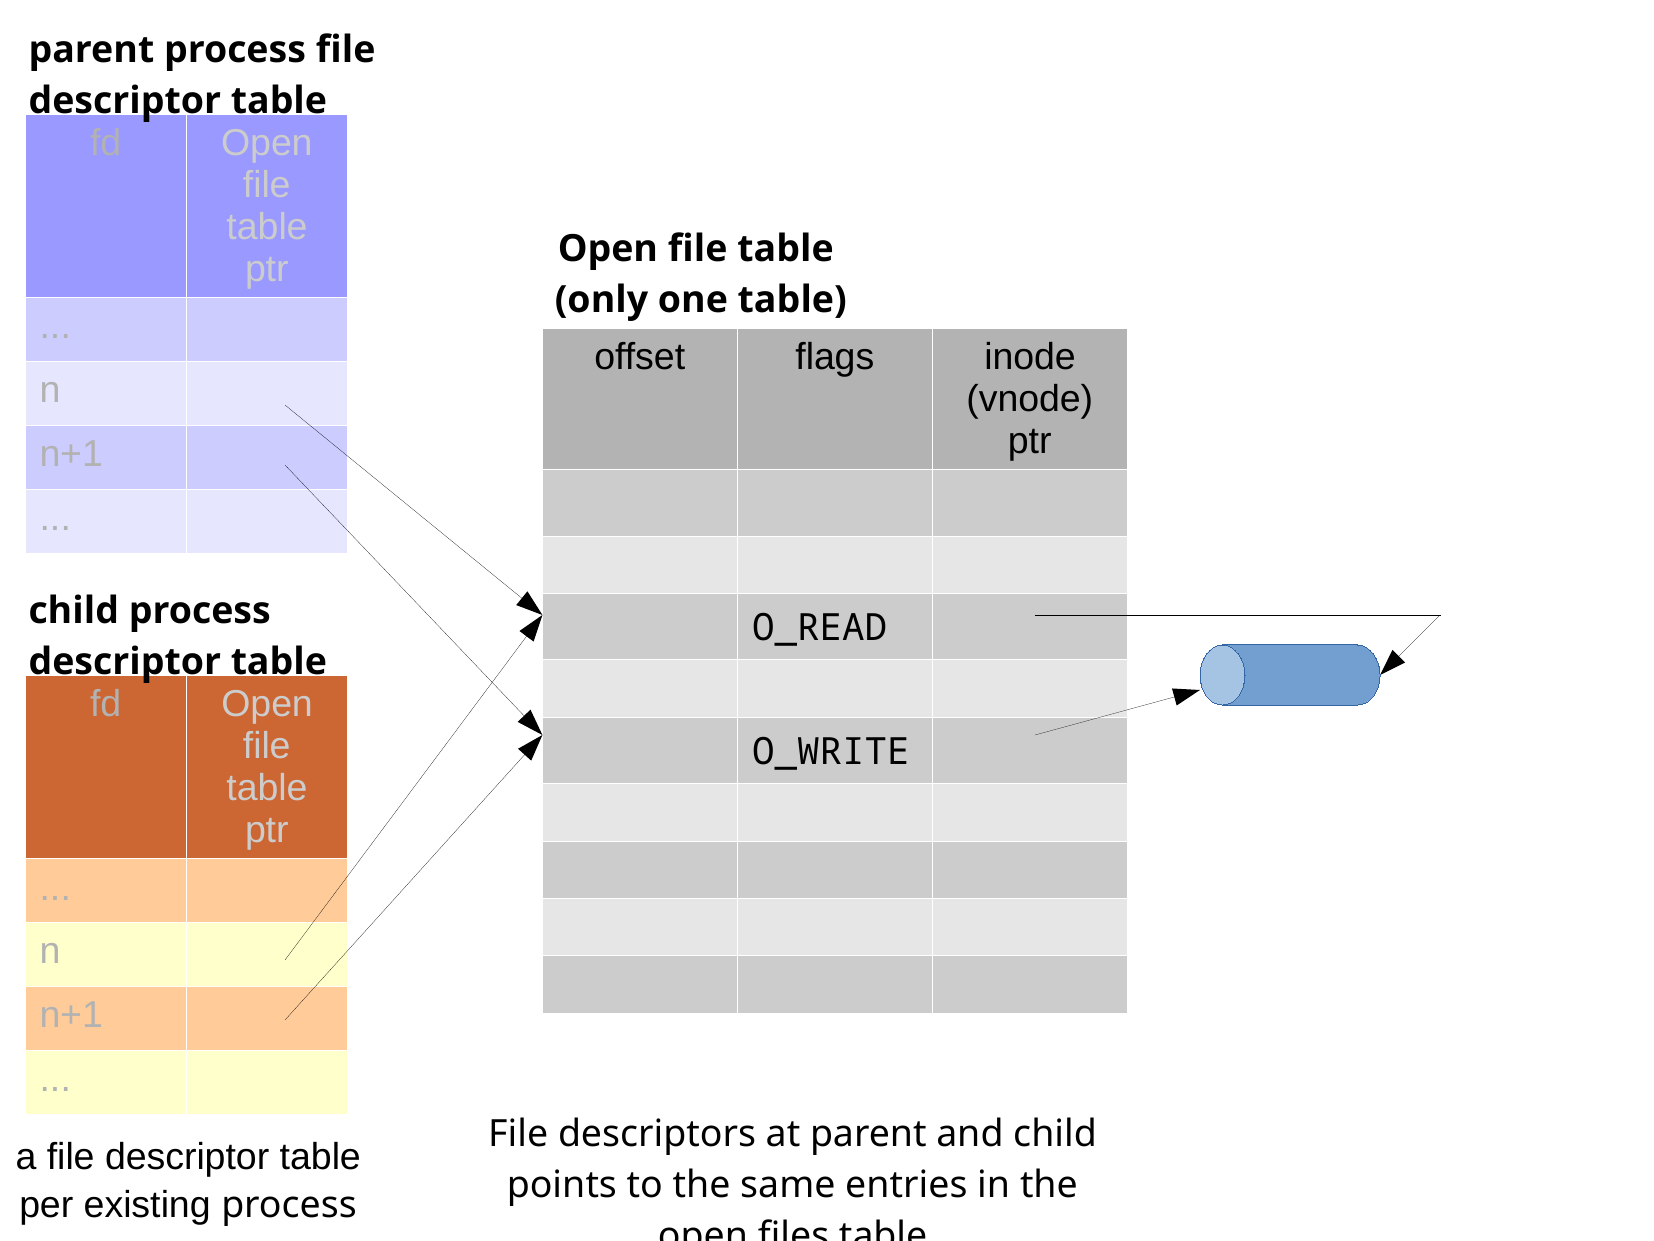

parent process file
descriptor table
| fd | Open file table ptr |
| --- | --- |
| ... | |
| n | |
| n+1 | |
| ... | |
Open file table
(only one table)
| offset | flags | inode (vnode) ptr |
| --- | --- | --- |
| | | |
| | | |
| | O\_READ | |
| | | |
| | O\_WRITE | |
| | | |
| | | |
| | | |
| | | |
child process
descriptor table
| fd | Open file table ptr |
| --- | --- |
| ... | |
| n | |
| n+1 | |
| ... | |
File descriptors at parent and child points to the same entries in the open files table
a file descriptor table per existing process